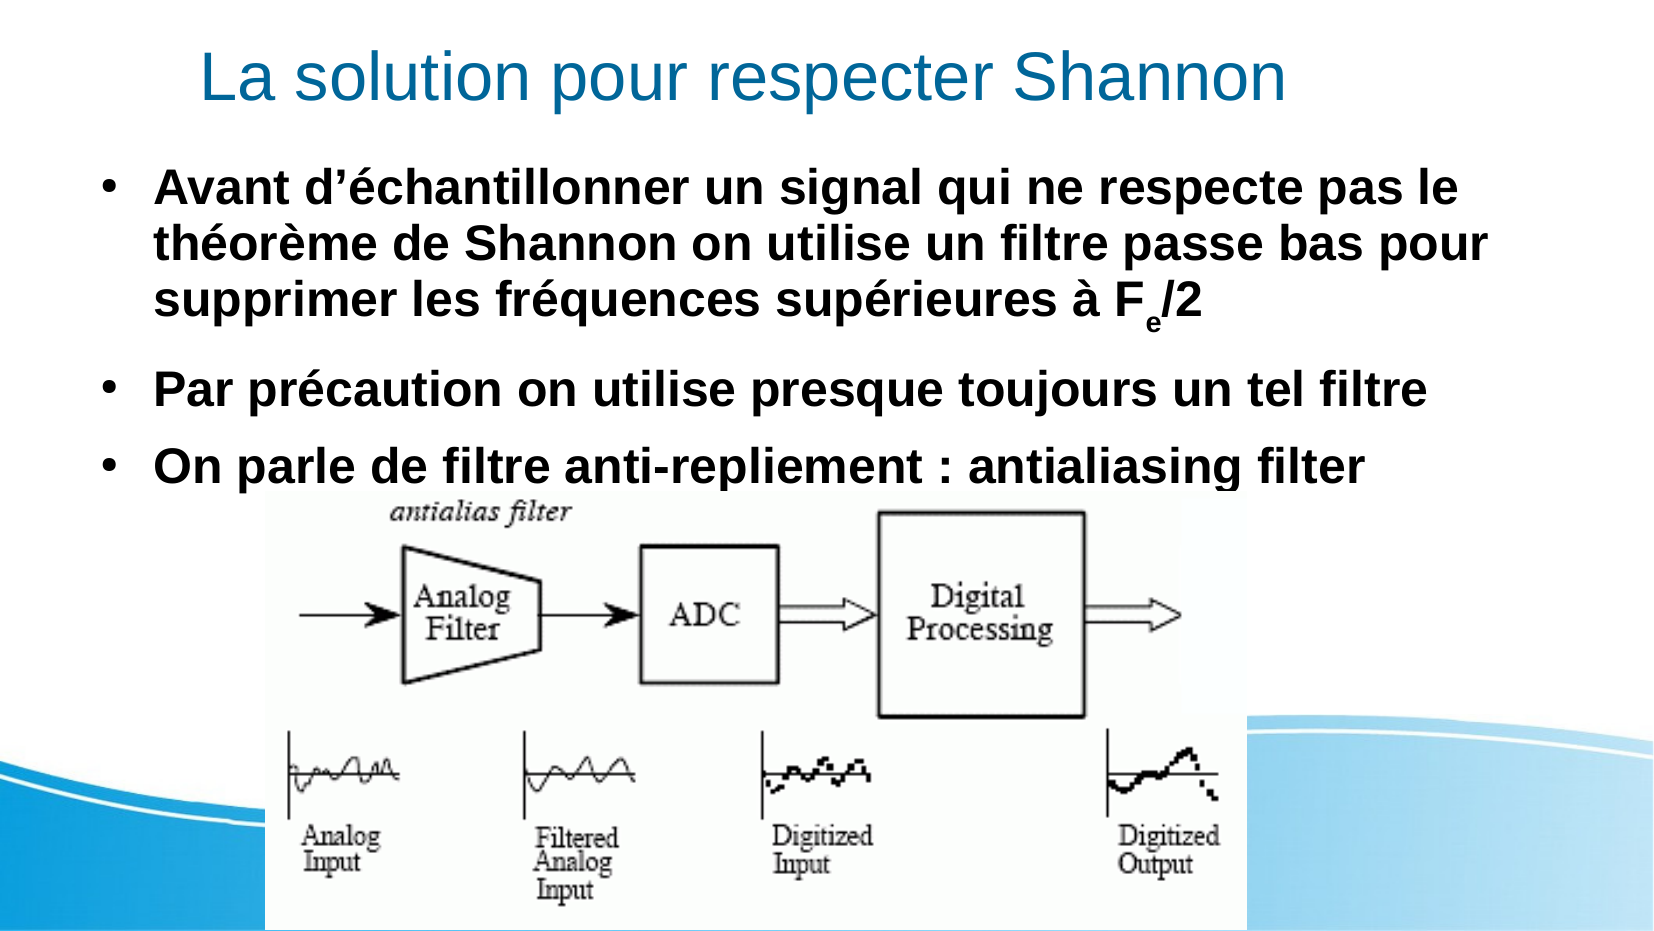

# La solution pour respecter Shannon
Avant d’échantillonner un signal qui ne respecte pas le théorème de Shannon on utilise un filtre passe bas pour supprimer les fréquences supérieures à Fe/2
Par précaution on utilise presque toujours un tel filtre
On parle de filtre anti-repliement : antialiasing filter